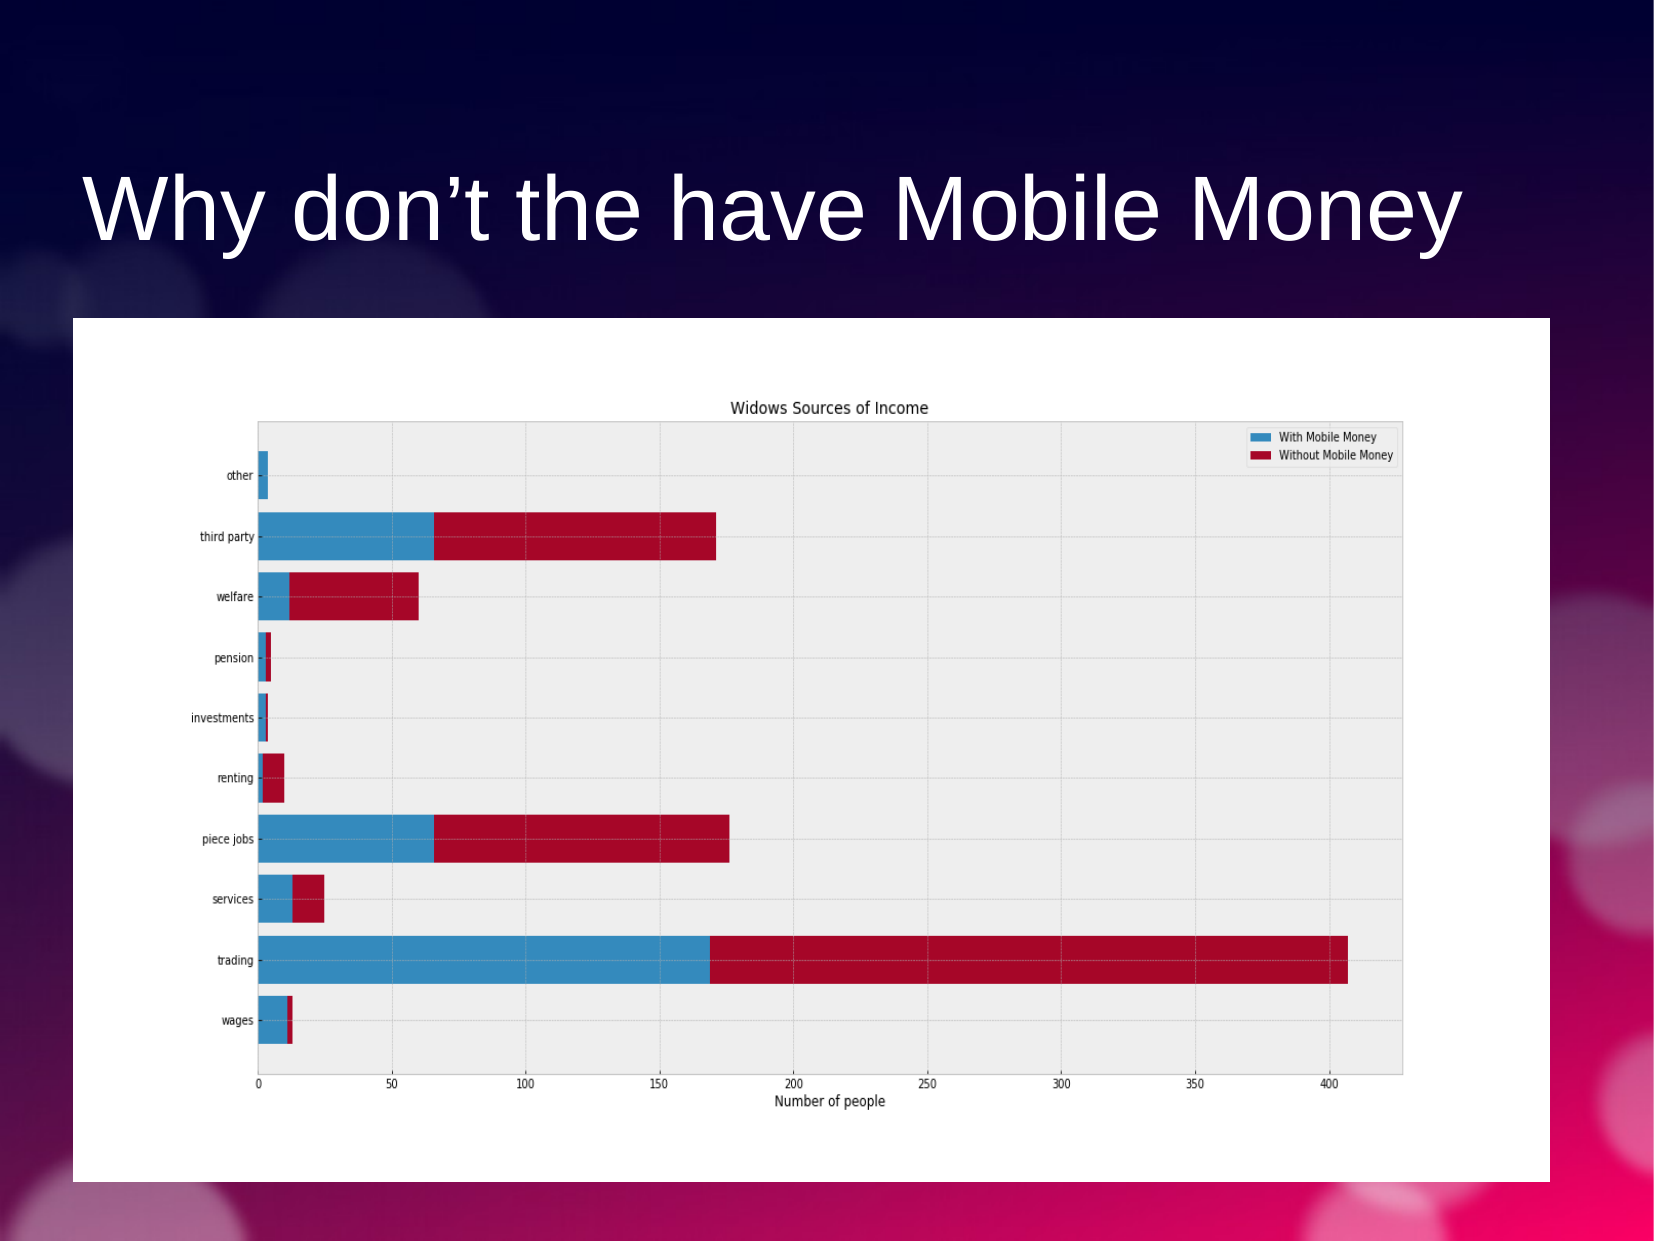

# Why don’t the have Mobile Money